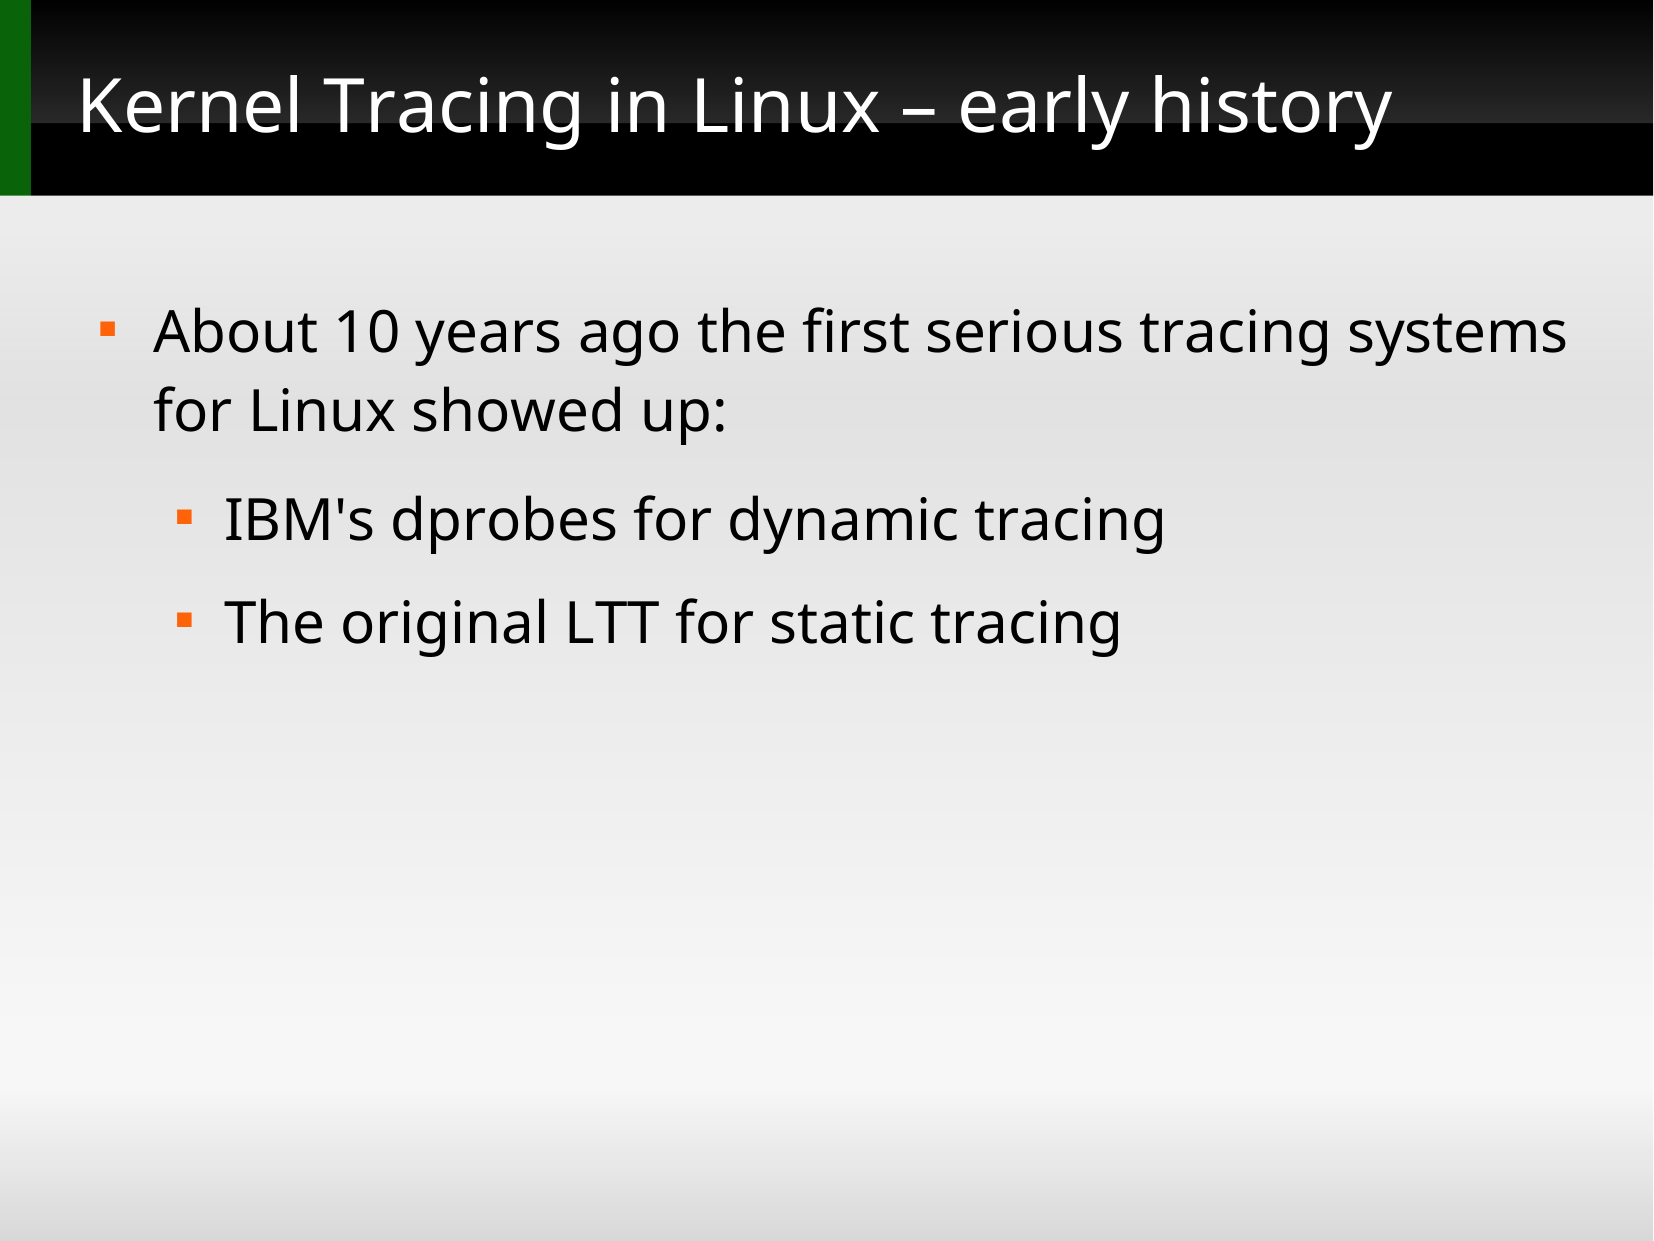

# Kernel Tracing in Linux – early history
About 10 years ago the first serious tracing systems for Linux showed up:
IBM's dprobes for dynamic tracing
The original LTT for static tracing